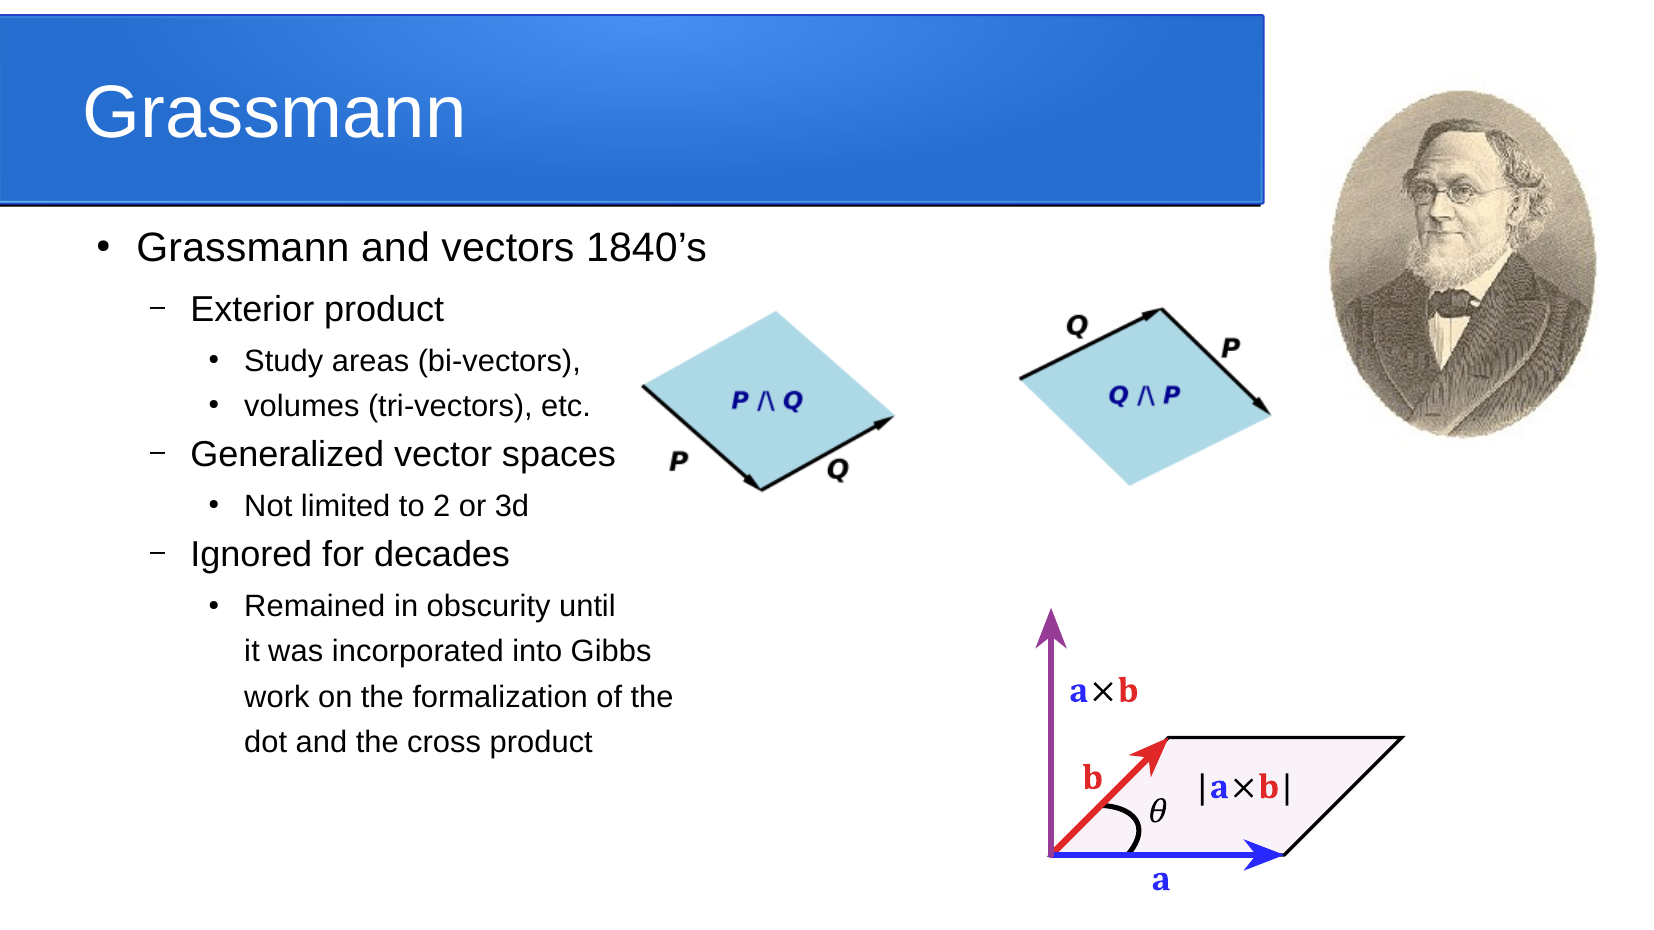

# Grassmann
Grassmann and vectors 1840’s
Exterior product
Study areas (bi-vectors),
volumes (tri-vectors), etc.
Generalized vector spaces
Not limited to 2 or 3d
Ignored for decades
Remained in obscurity until
it was incorporated into Gibbs
work on the formalization of the
dot and the cross product